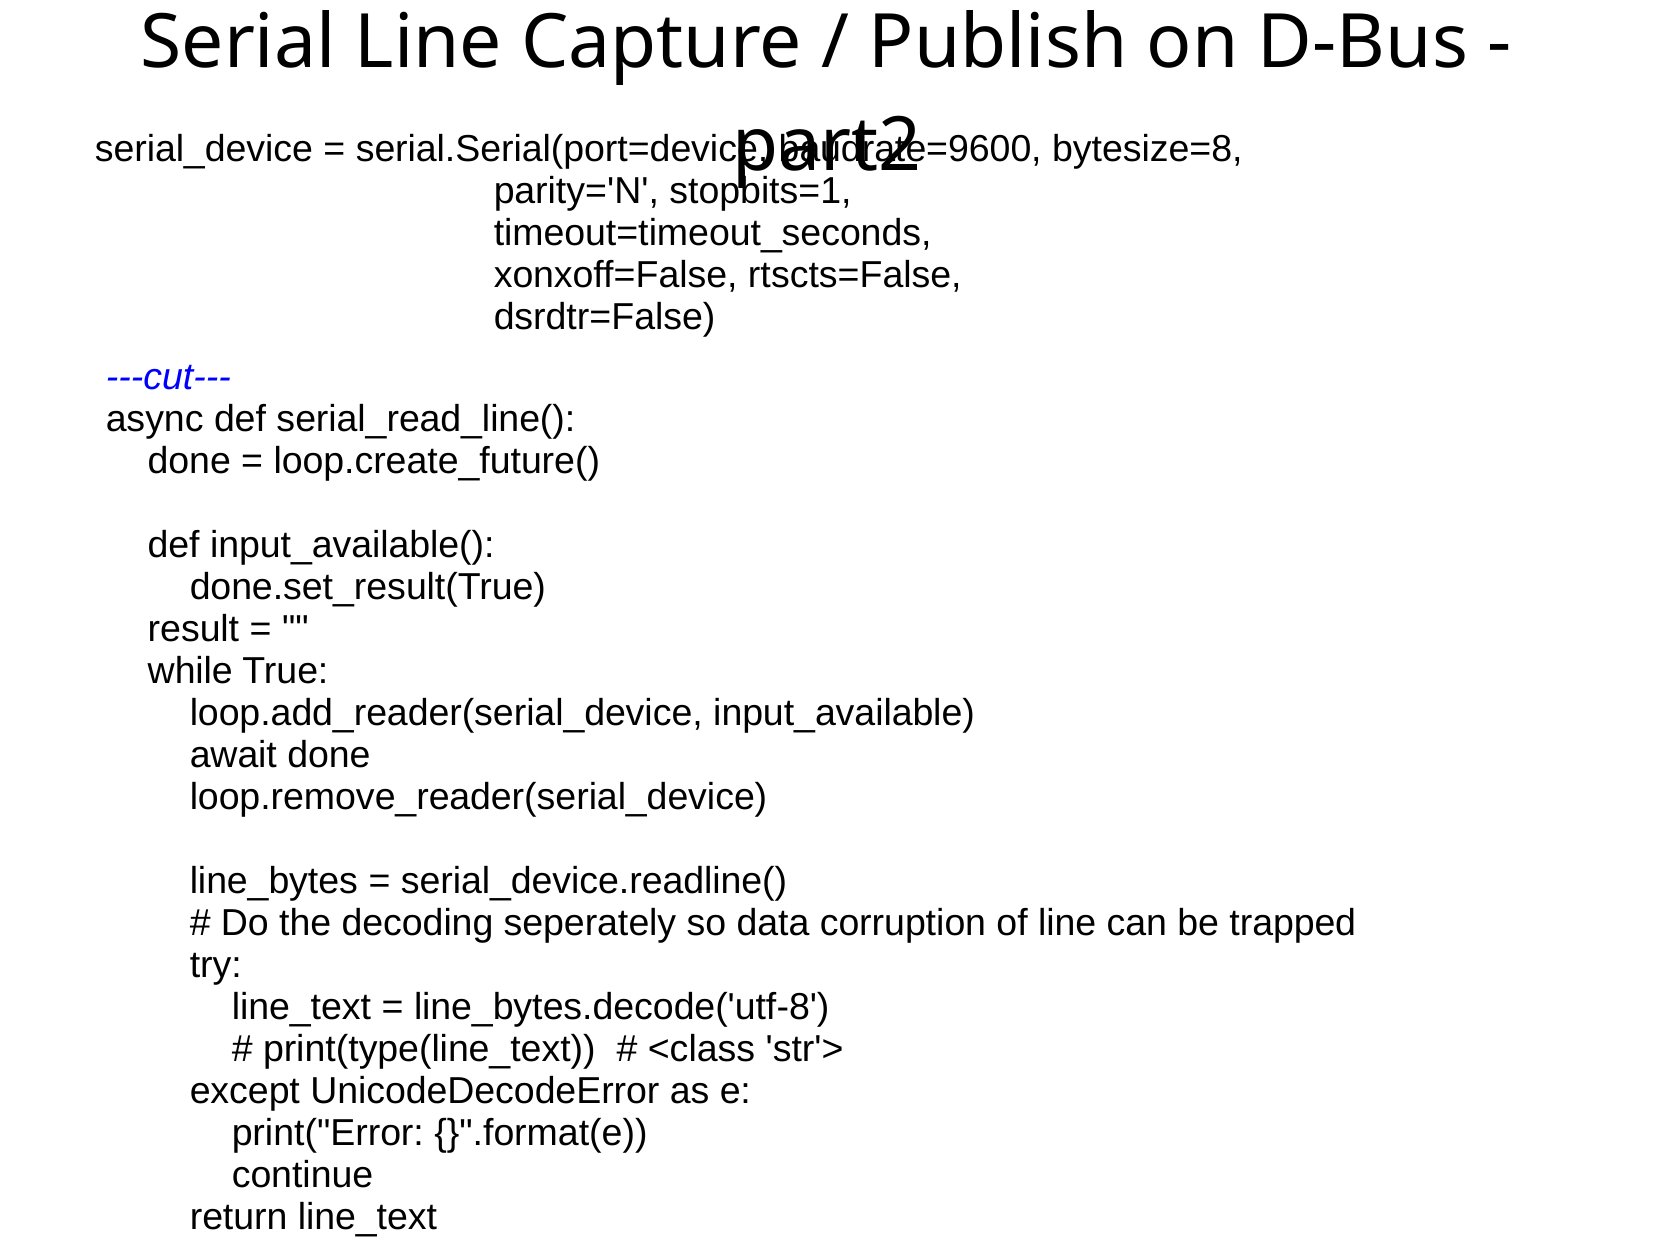

# Serial Line Capture / Publish on D-Bus - part2
serial_device = serial.Serial(port=device, baudrate=9600, bytesize=8,
 parity='N', stopbits=1,
 timeout=timeout_seconds,
 xonxoff=False, rtscts=False,
 dsrdtr=False)
---cut---
async def serial_read_line():
 done = loop.create_future()
 def input_available():
 done.set_result(True)
 result = ""
 while True:
 loop.add_reader(serial_device, input_available)
 await done
 loop.remove_reader(serial_device)
 line_bytes = serial_device.readline()
 # Do the decoding seperately so data corruption of line can be trapped
 try:
 line_text = line_bytes.decode('utf-8')
 # print(type(line_text)) # <class 'str'>
 except UnicodeDecodeError as e:
 print("Error: {}".format(e))
 continue
 return line_text